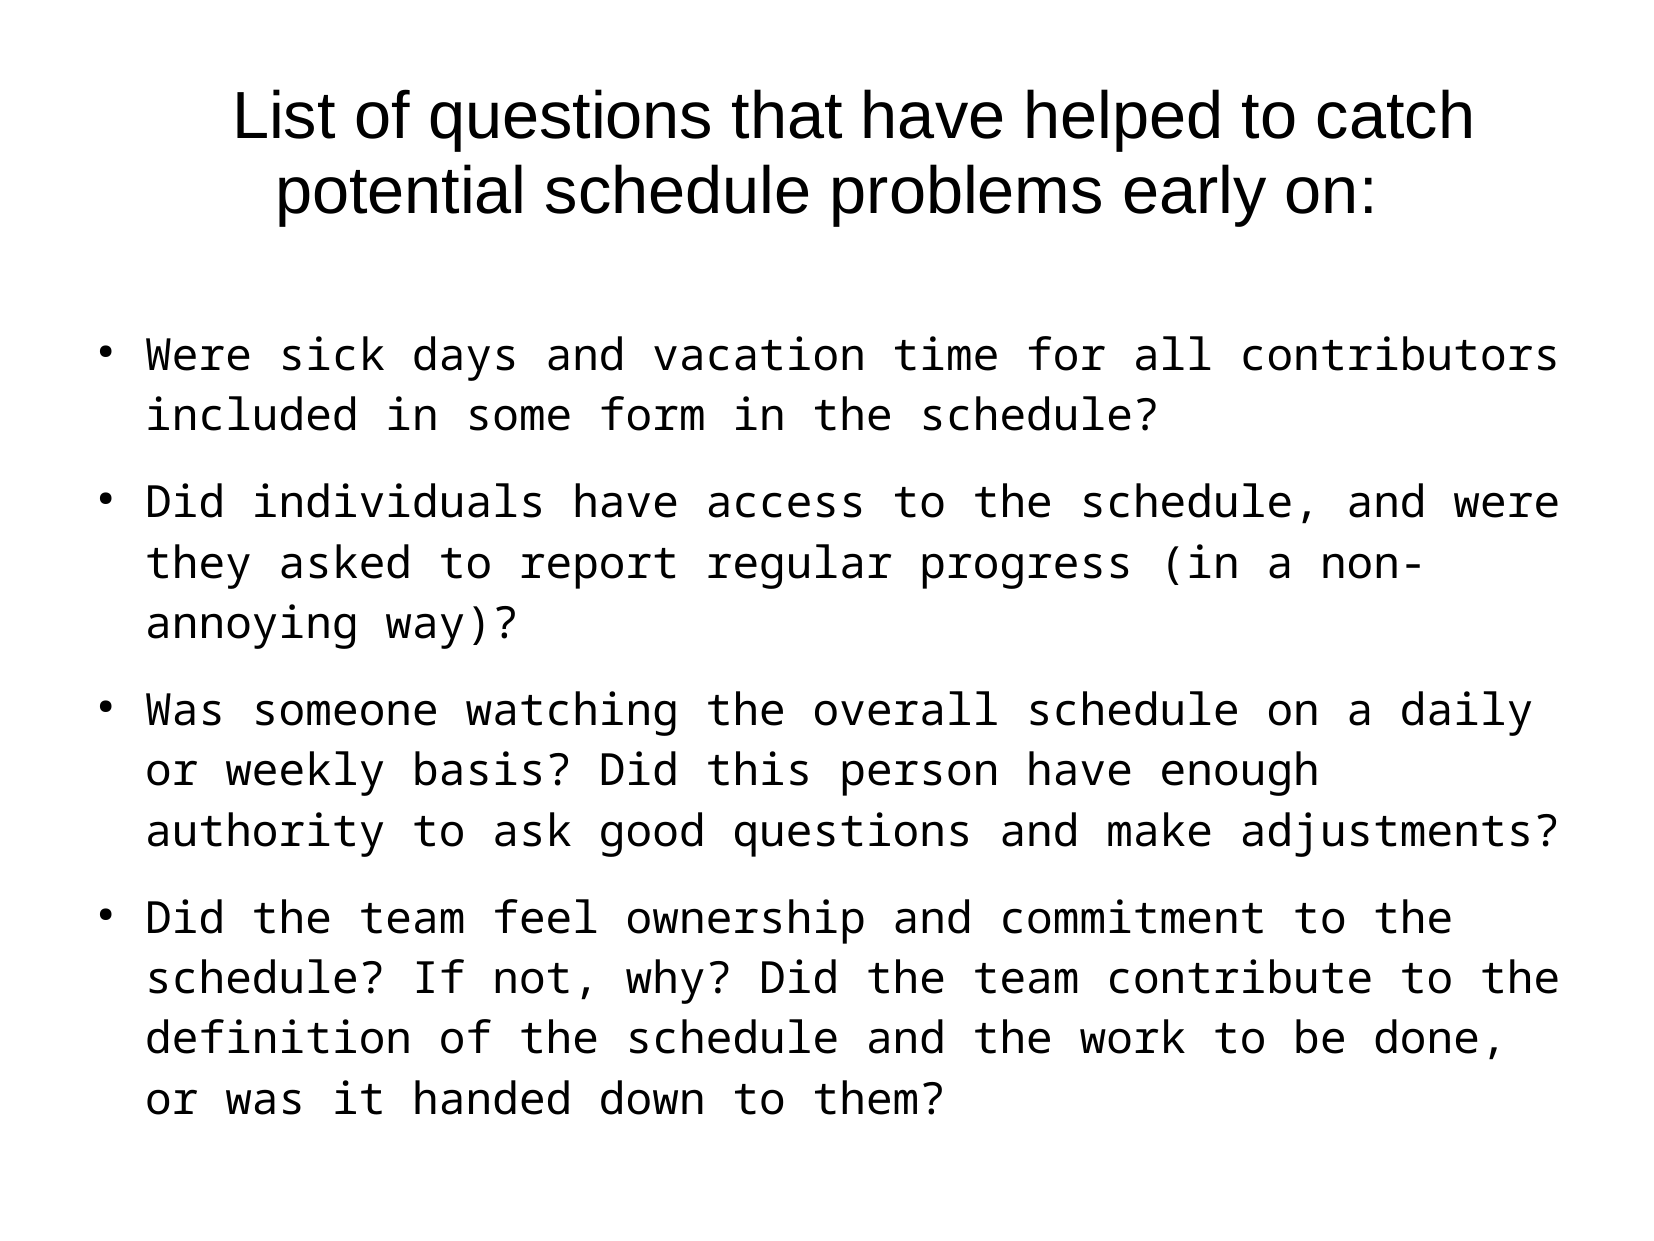

# List of questions that have helped to catch potential schedule problems early on:
Were sick days and vacation time for all contributors included in some form in the schedule?
Did individuals have access to the schedule, and were they asked to report regular progress (in a non-annoying way)?
Was someone watching the overall schedule on a daily or weekly basis? Did this person have enough authority to ask good questions and make adjustments?
Did the team feel ownership and commitment to the schedule? If not, why? Did the team contribute to the definition of the schedule and the work to be done, or was it handed down to them?